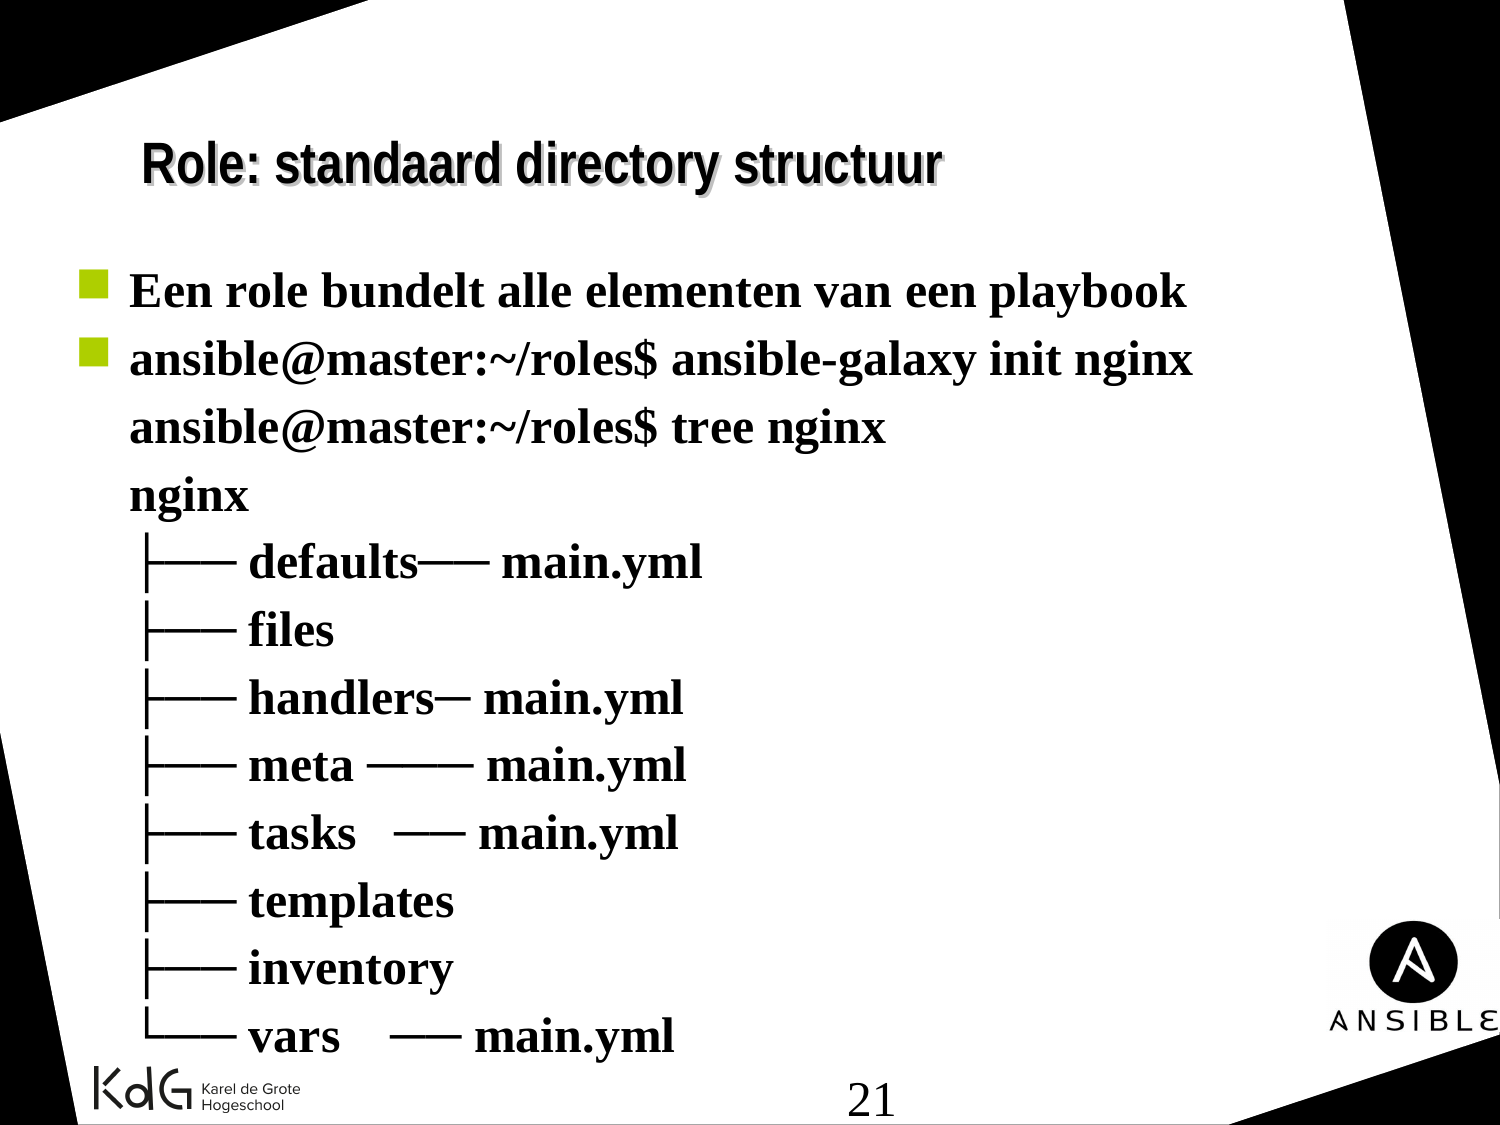

# Role: standaard directory structuur
Een role bundelt alle elementen van een playbook
ansible@master:~/roles$ ansible-galaxy init nginx
ansible@master:~/roles$ tree nginx
nginx
├── defaults── main.yml
├── files
├── handlers─ main.yml
├── meta ─── main.yml
├── tasks ── main.yml
├── templates
├── inventory
└── vars ── main.yml